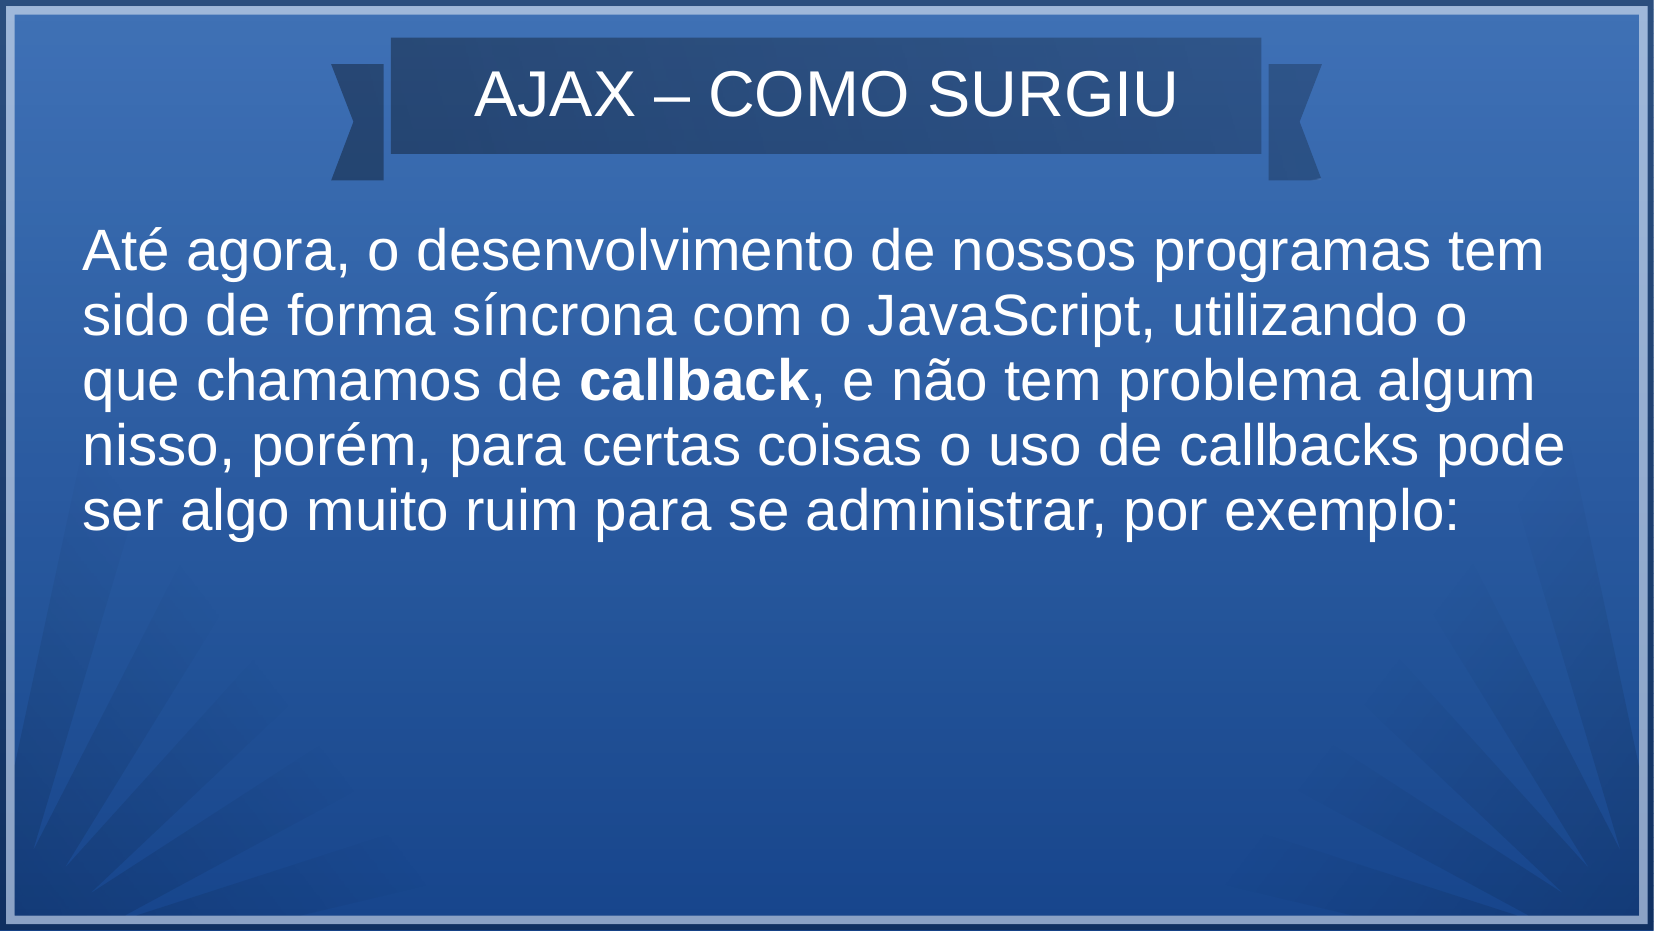

# AJAX – COMO SURGIU
Até agora, o desenvolvimento de nossos programas tem sido de forma síncrona com o JavaScript, utilizando o que chamamos de callback, e não tem problema algum nisso, porém, para certas coisas o uso de callbacks pode ser algo muito ruim para se administrar, por exemplo: